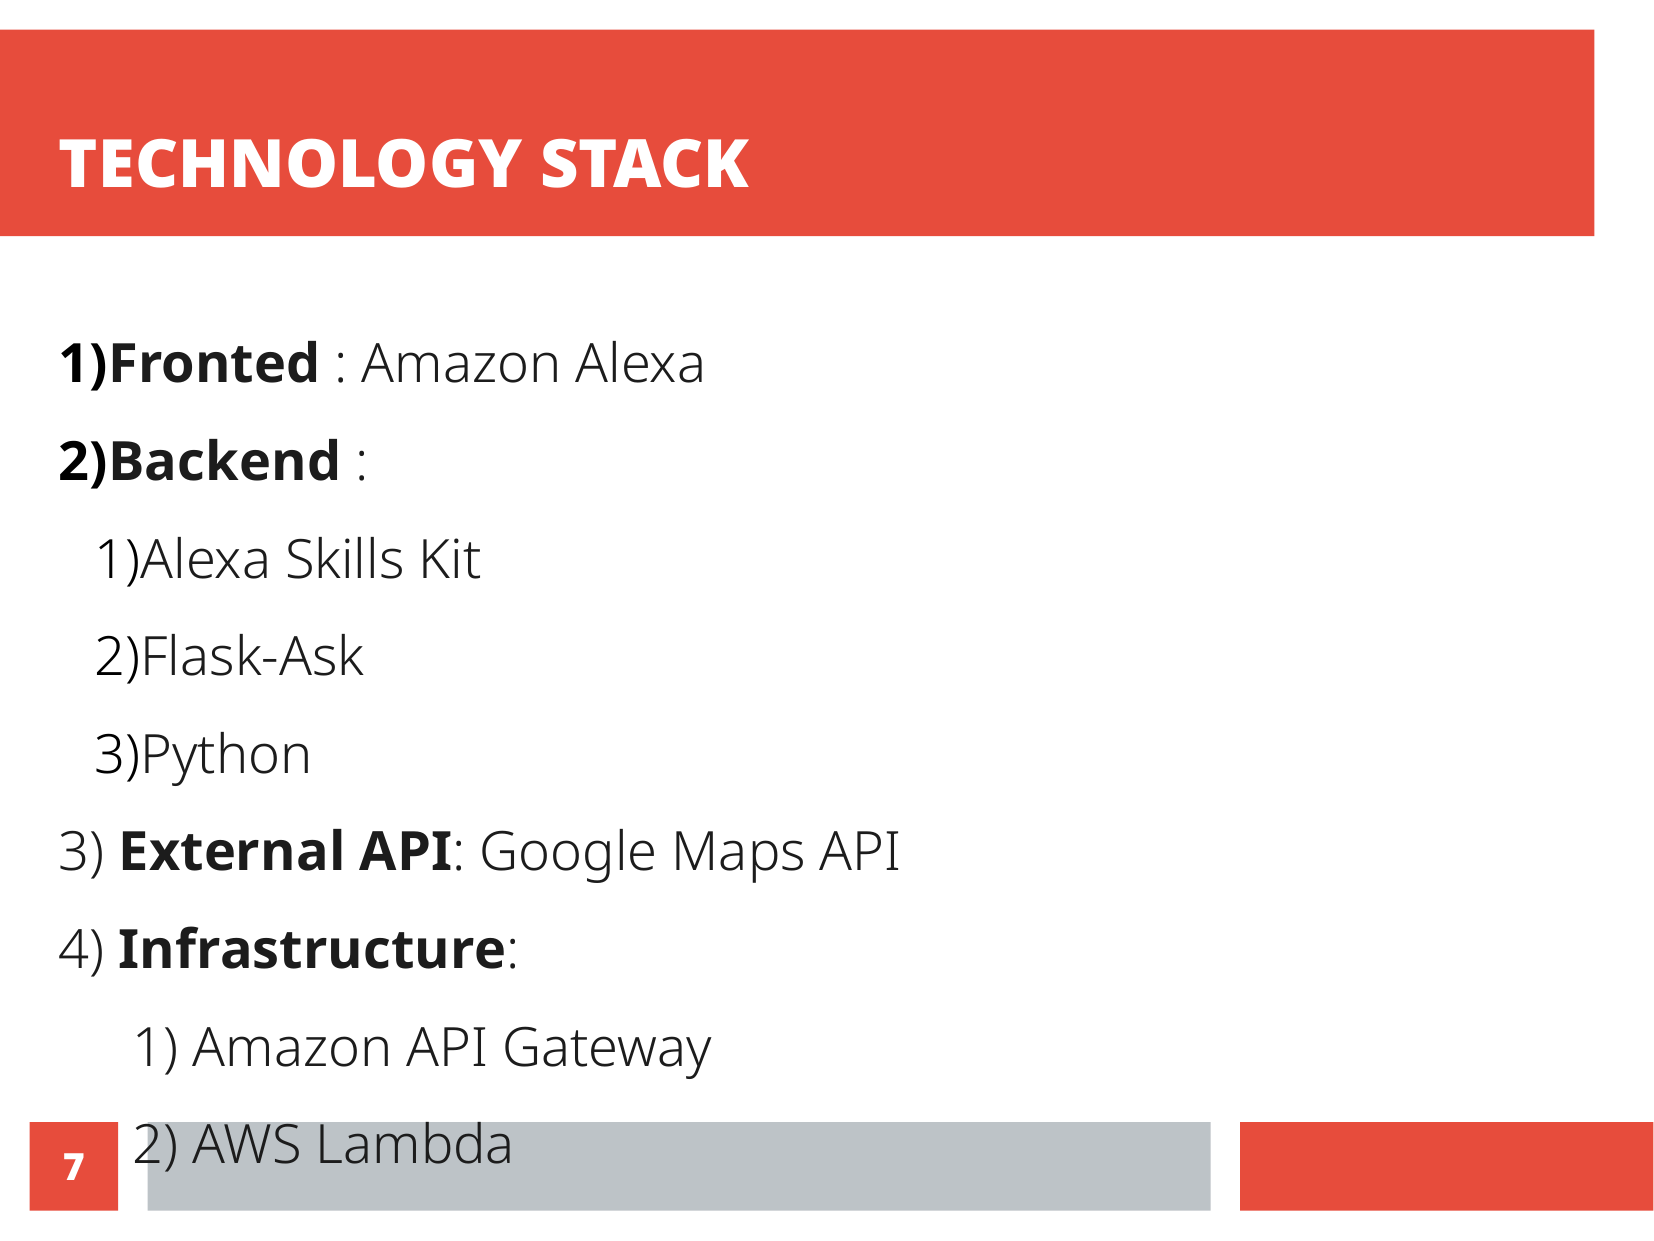

# TECHNOLOGY STACK
Fronted : Amazon Alexa
Backend :
Alexa Skills Kit
Flask-Ask
Python
3) External API: Google Maps API
4) Infrastructure:
	1) Amazon API Gateway
	2) AWS Lambda
7